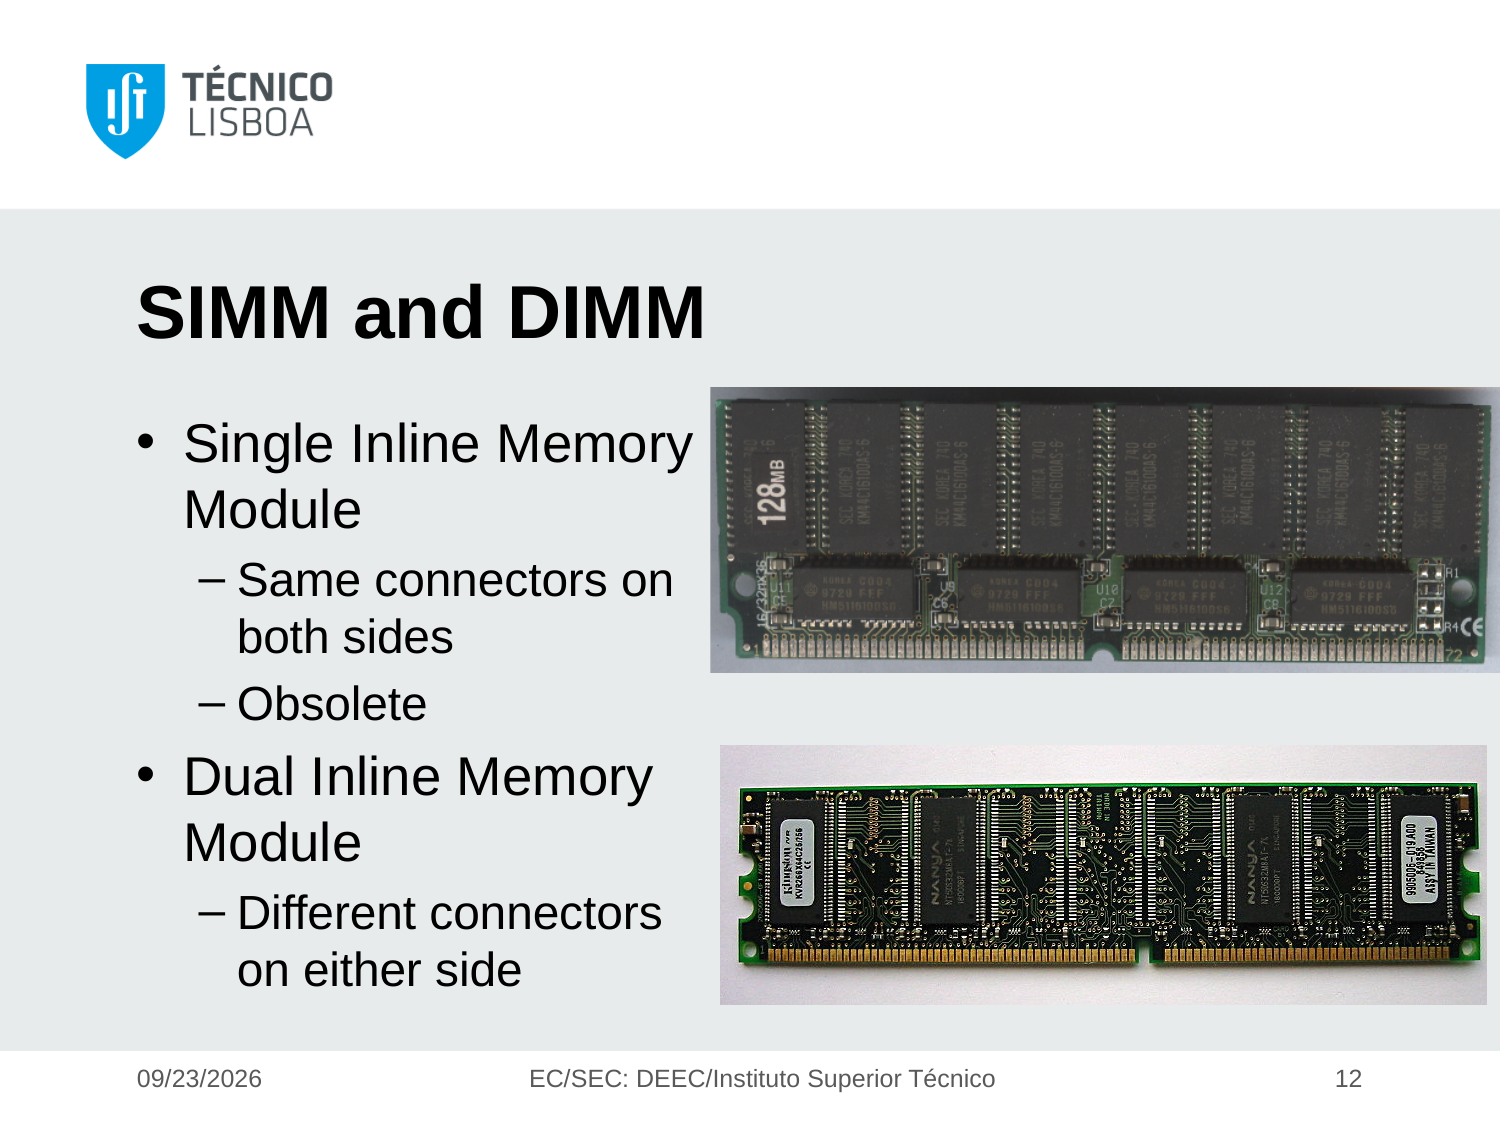

# SIMM and DIMM
Single Inline Memory Module
Same connectors on both sides
Obsolete
Dual Inline Memory Module
Different connectors on either side
EC/SEC: DEEC/Instituto Superior Técnico